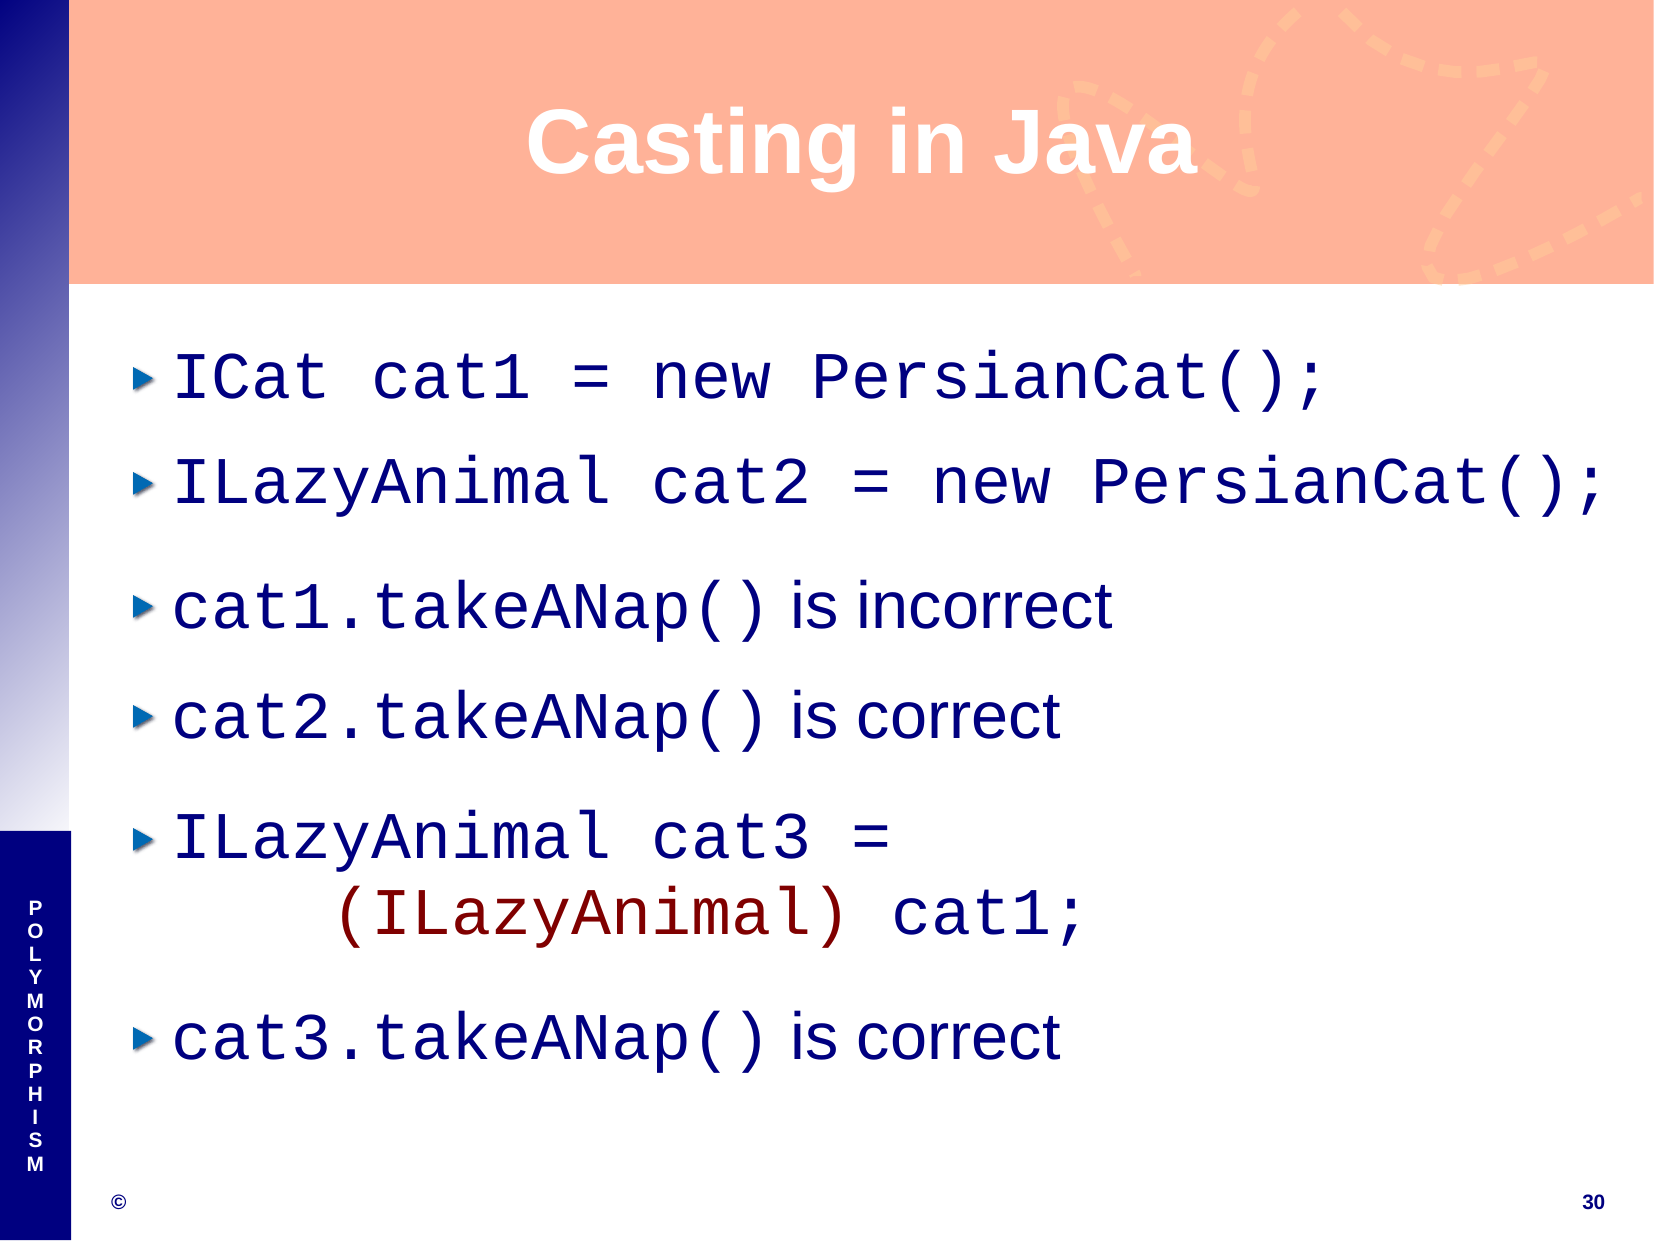

# Casting in Java
ICat cat1 = new PersianCat();
ILazyAnimal cat2 = new PersianCat();
cat1.takeANap() is incorrect
cat2.takeANap() is correct
ILazyAnimal cat3 =
 (ILazyAnimal) cat1;
cat3.takeANap() is correct
P
O
L
Y
M
O
R
P
H
I
S
M